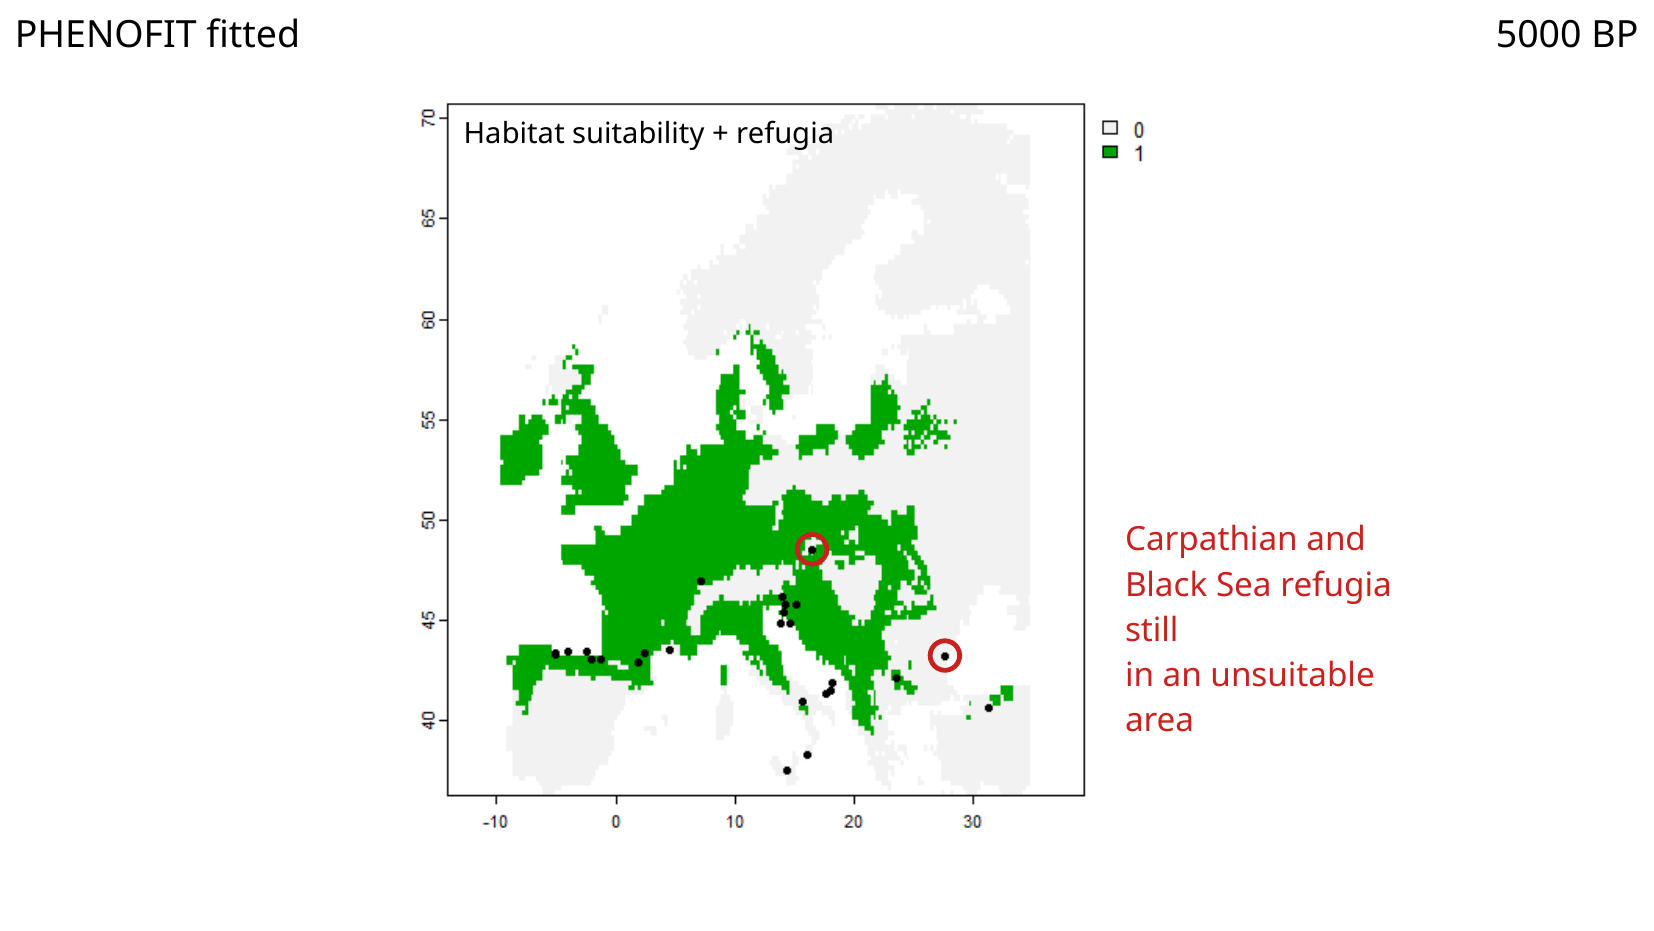

PHENOFIT fitted
5000 BP
Habitat suitability + refugia
Carpathian and
Black Sea refugia still
in an unsuitable area